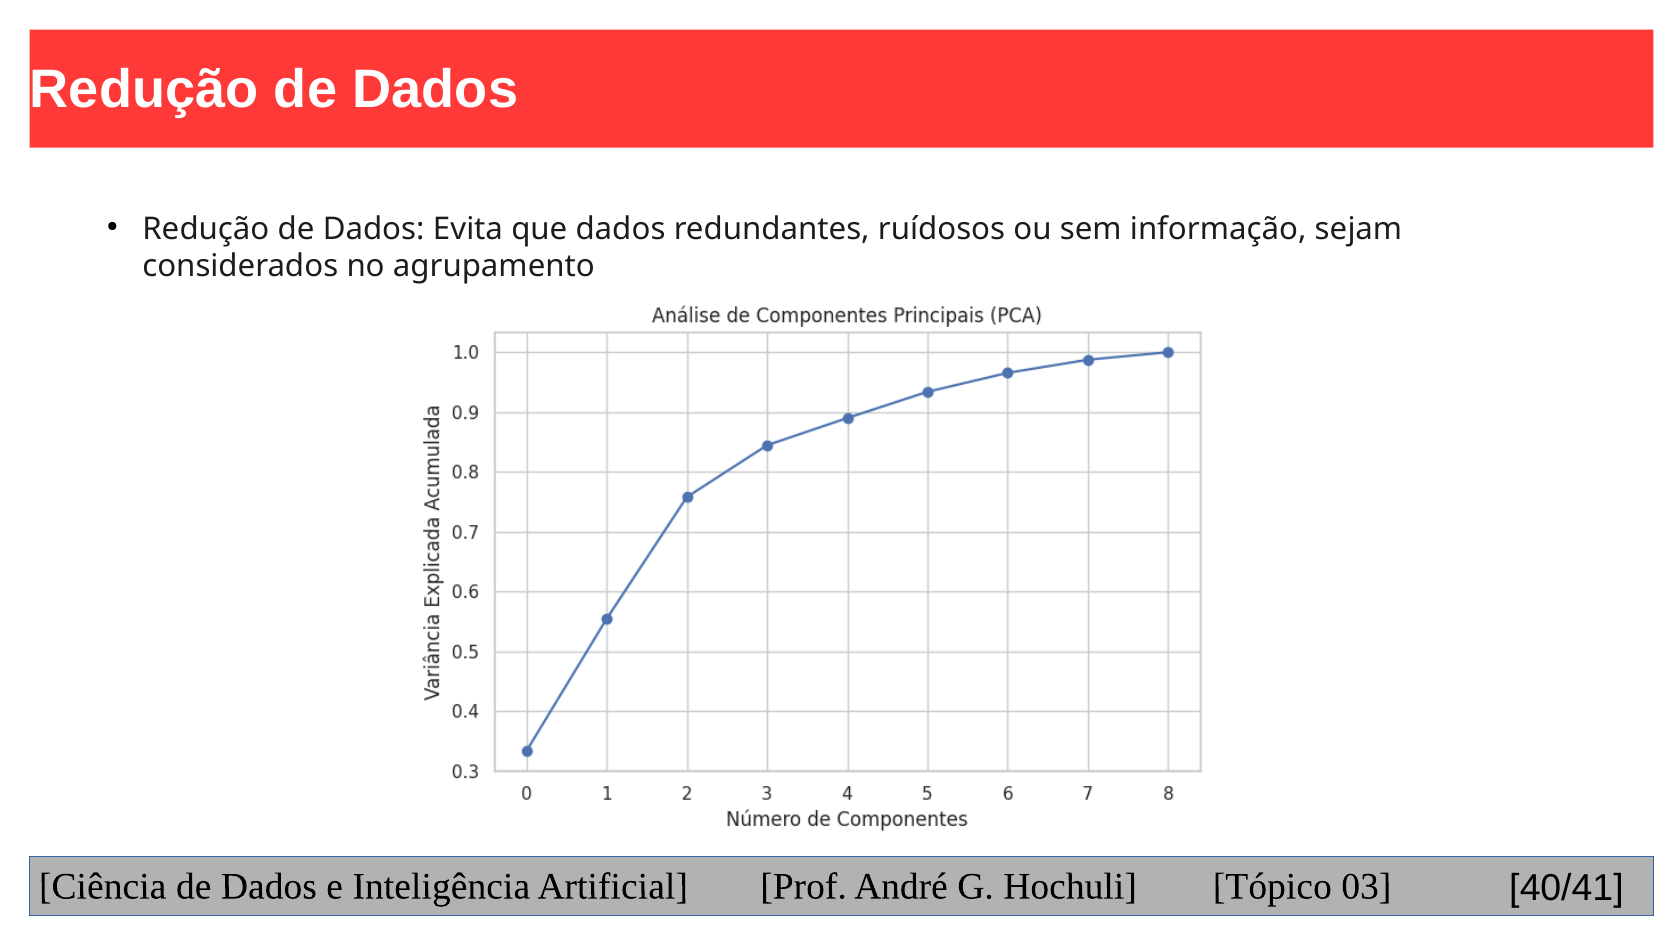

# Redução de Dados
Redução de Dados: Evita que dados redundantes, ruídosos ou sem informação, sejam considerados no agrupamento